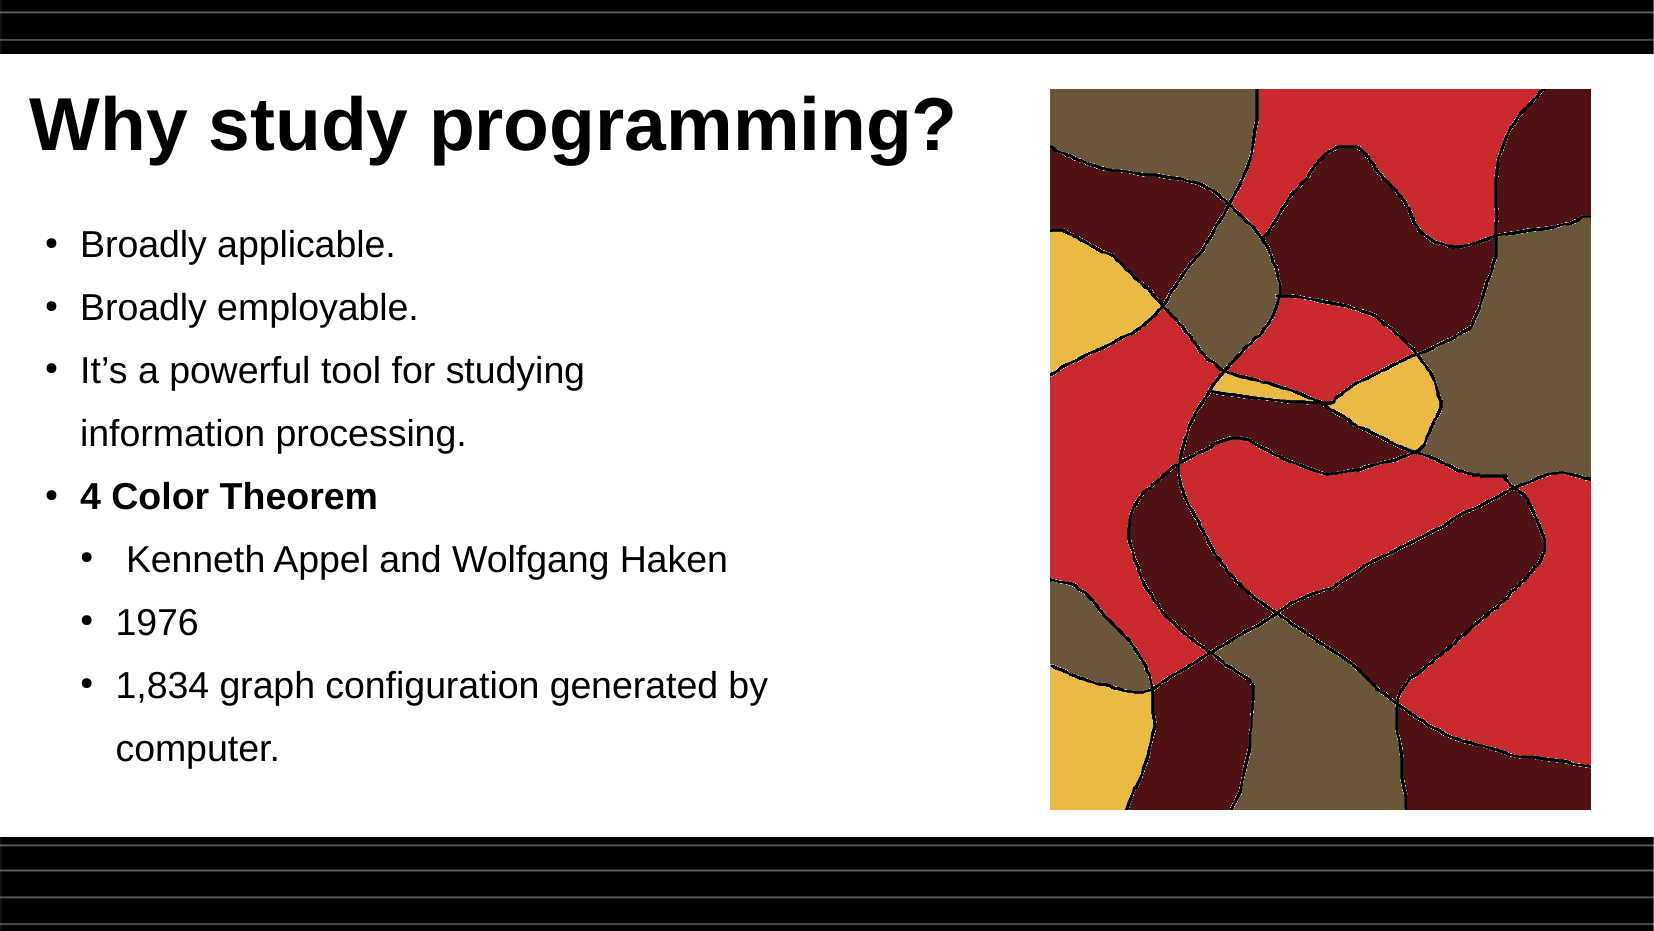

Why study programming?
Broadly applicable.
Broadly employable.
It’s a powerful tool for studying information processing.
4 Color Theorem
 Kenneth Appel and Wolfgang Haken
1976
1,834 graph configuration generated by computer.